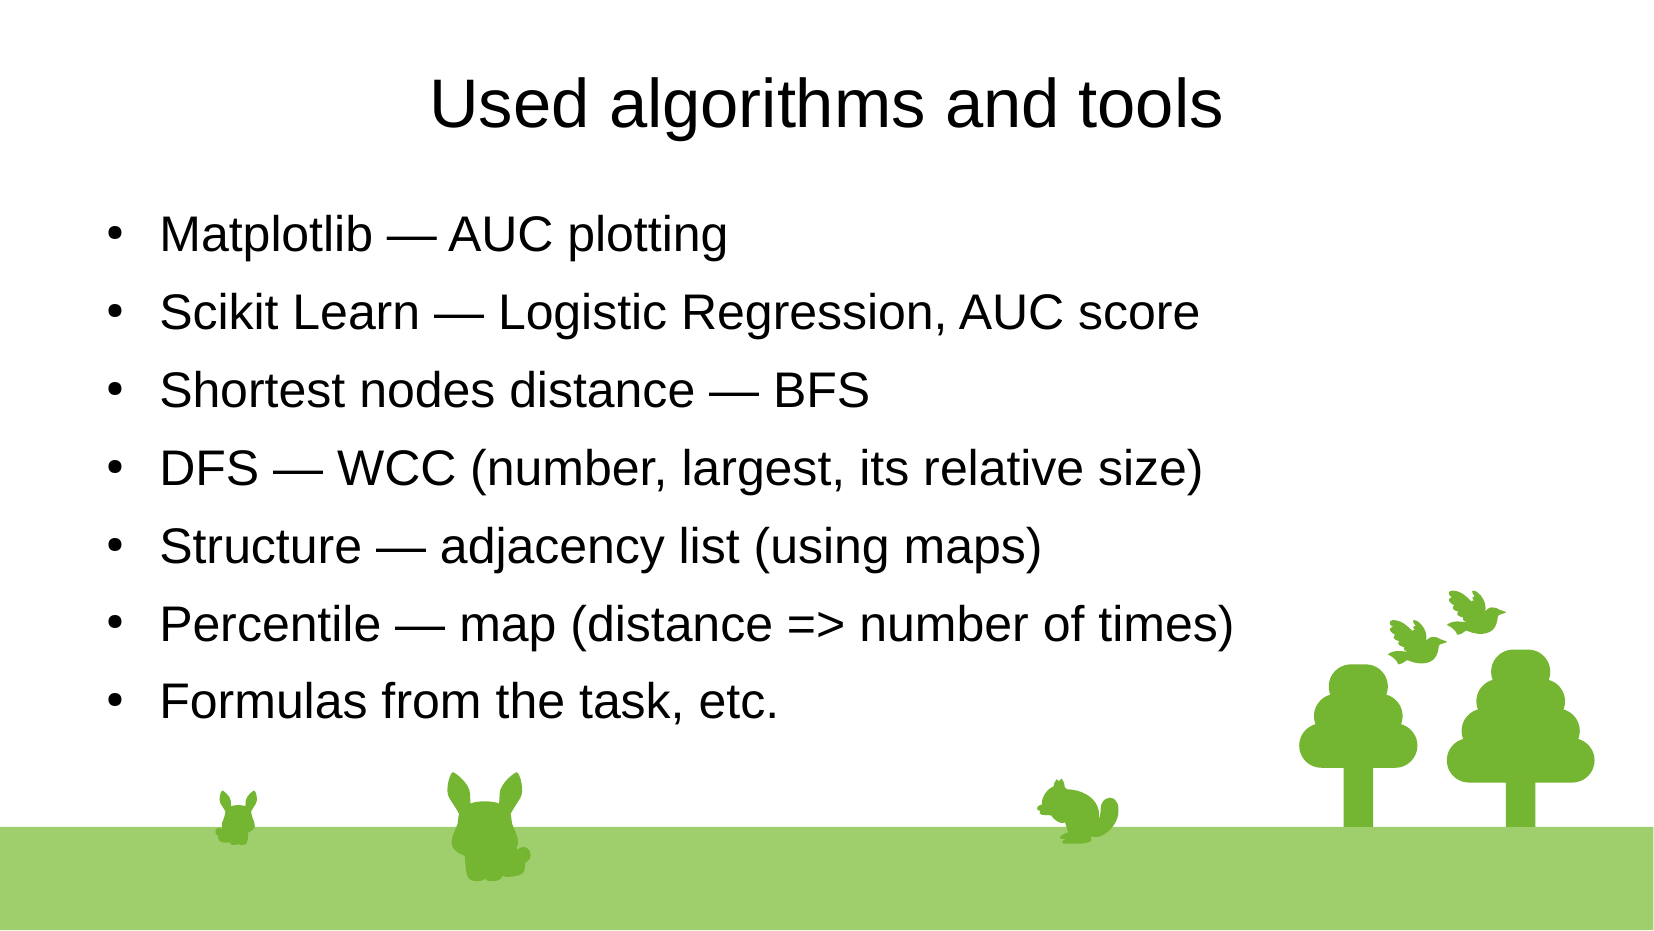

# Used algorithms and tools
Matplotlib — AUC plotting
Scikit Learn — Logistic Regression, AUC score
Shortest nodes distance — BFS
DFS — WCC (number, largest, its relative size)
Structure — adjacency list (using maps)
Percentile — map (distance => number of times)
Formulas from the task, etc.